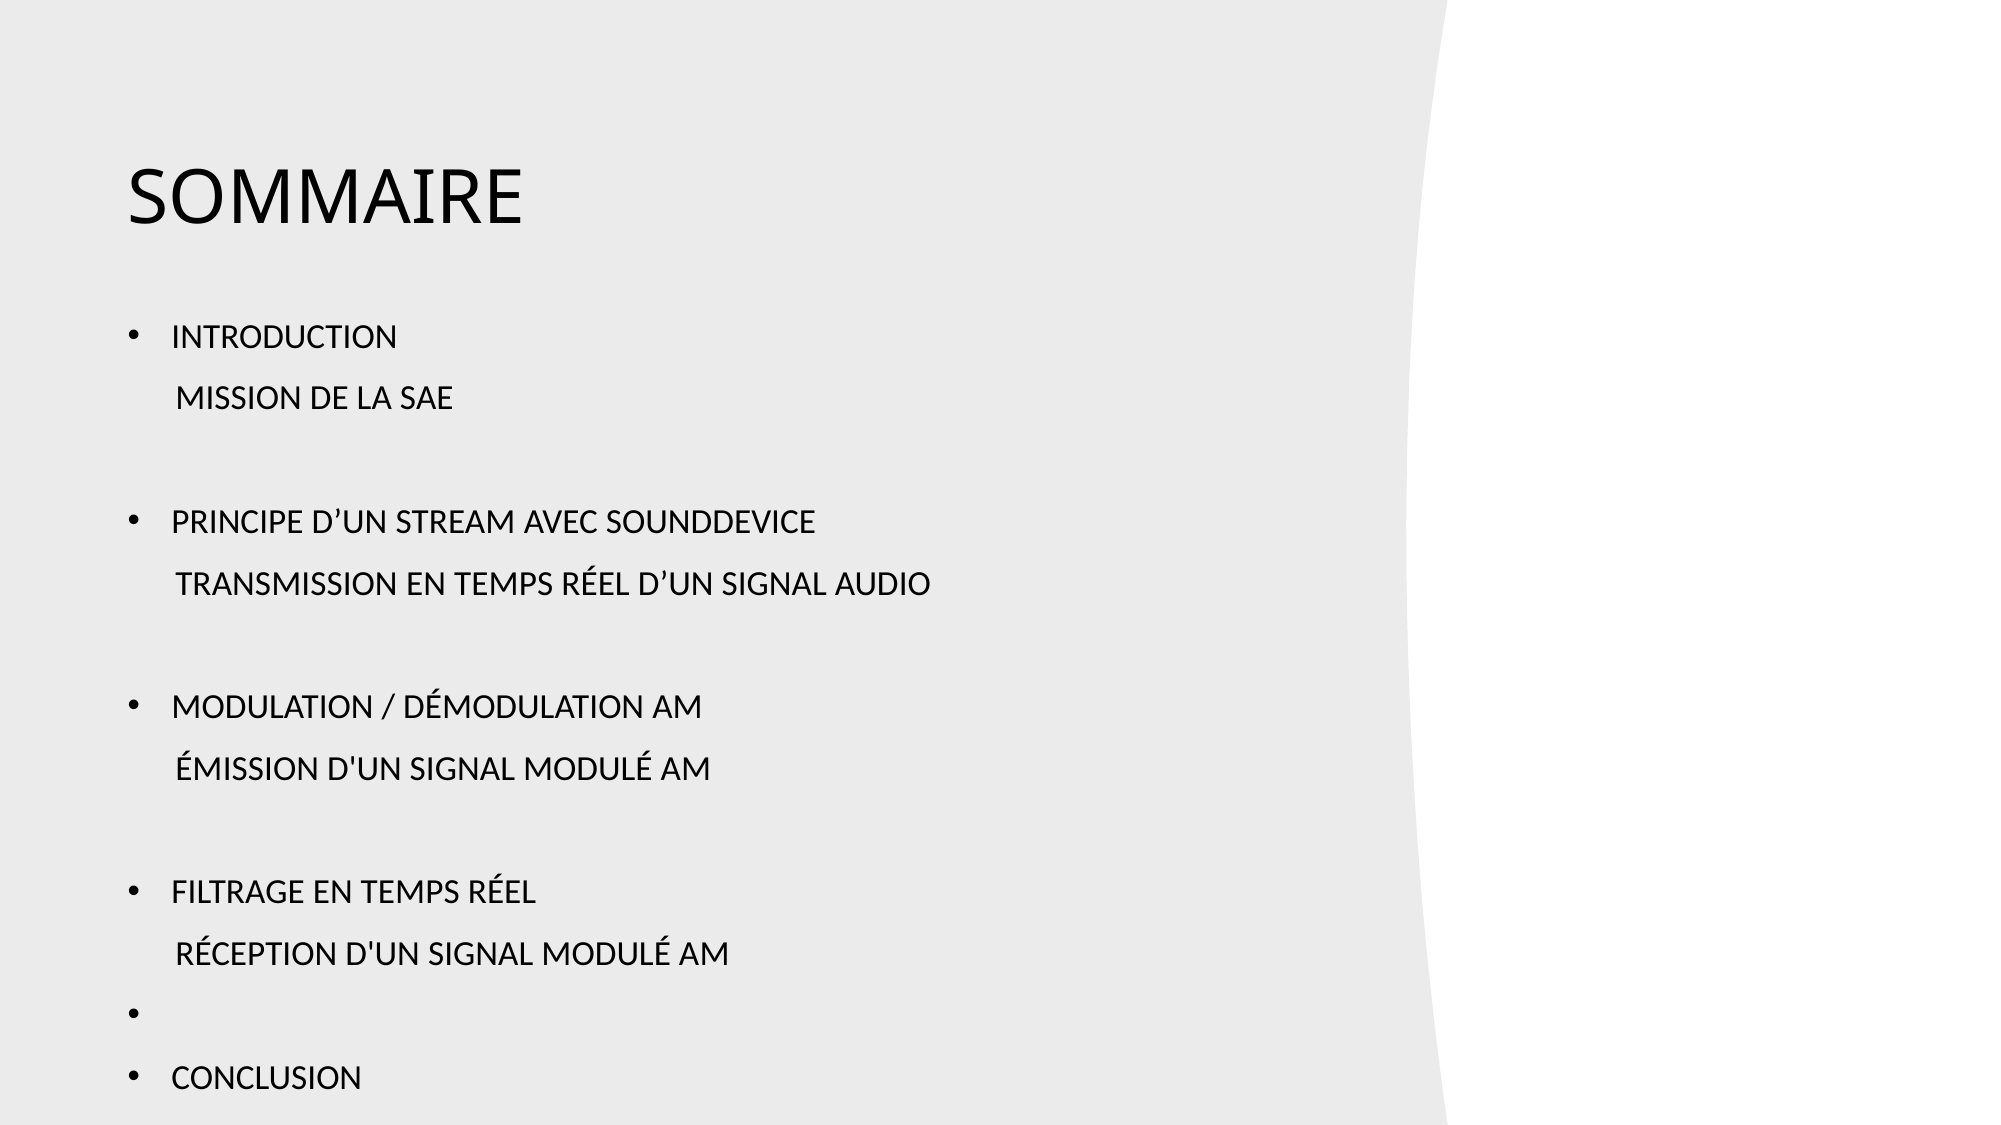

# SOMMAIRE
INTRODUCTION
      MISSION DE LA SAE
PRINCIPE D’UN STREAM AVEC SOUNDDEVICE
      TRANSMISSION EN TEMPS RÉEL D’UN SIGNAL AUDIO
Modulation / démodulation am
      Émission d'un signal modulé aM
FILTRAGE EN TEMPS Réel
      Réception d'un signal modulé am
CONCLUSION